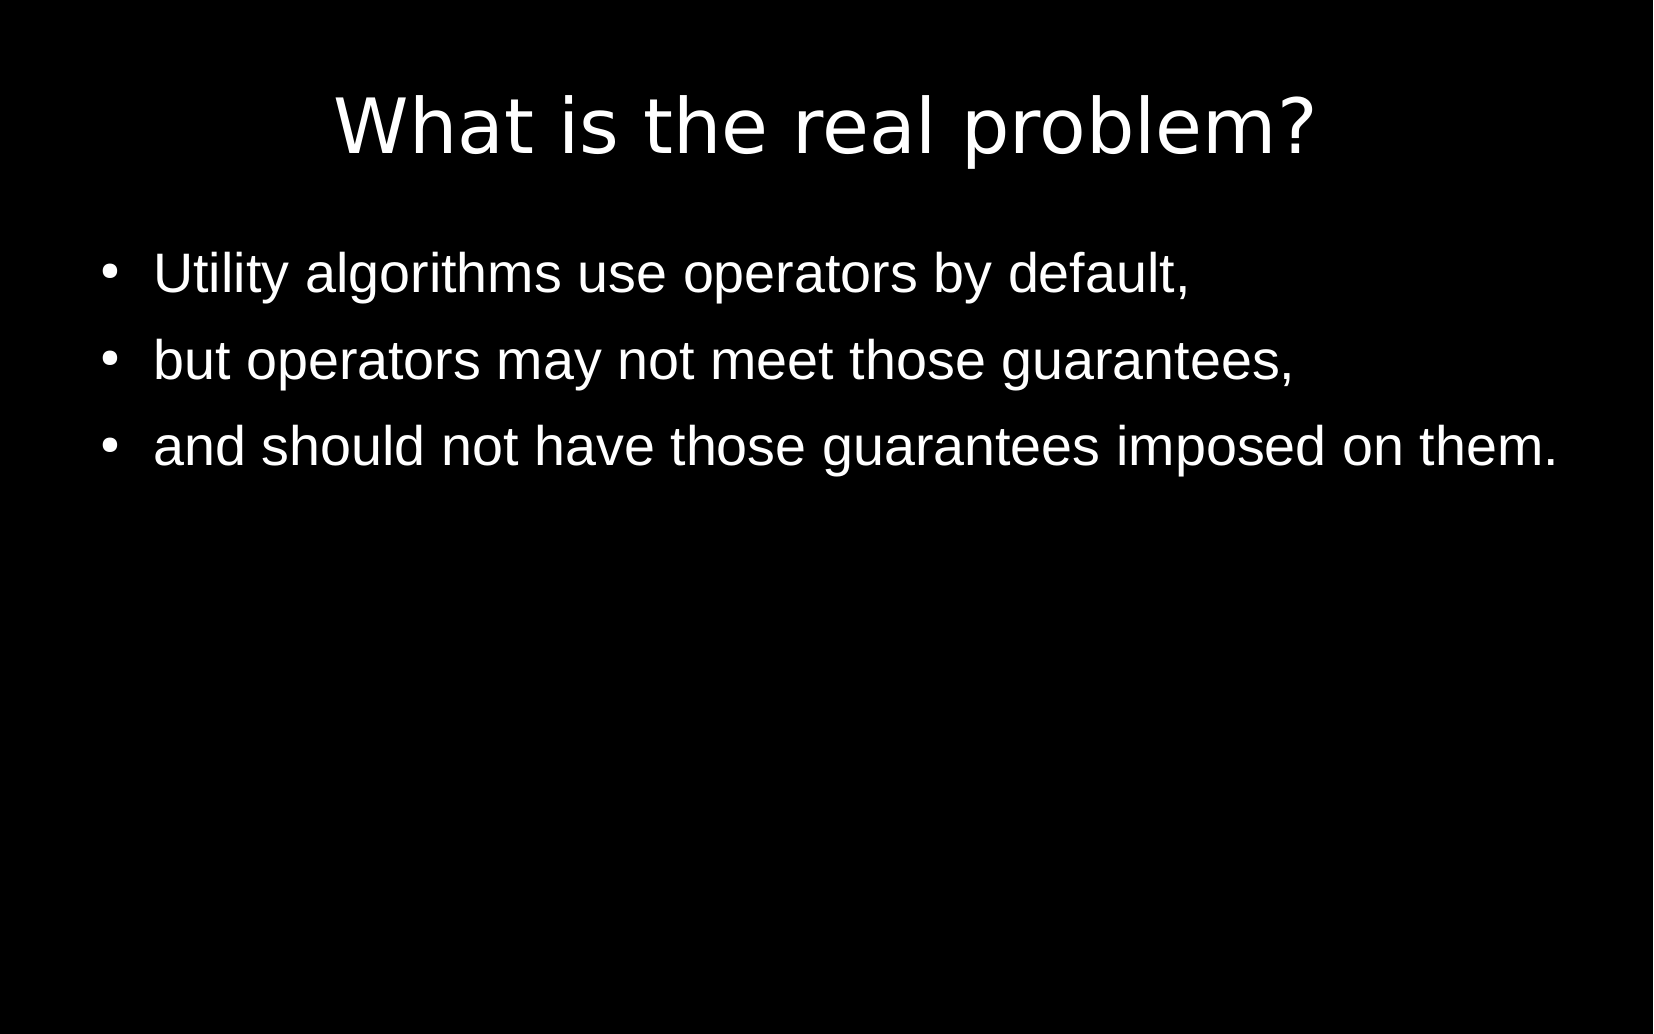

# What is the real problem?
Utility algorithms use operators by default,
but operators may not meet those guarantees,
and should not have those guarantees imposed on them.